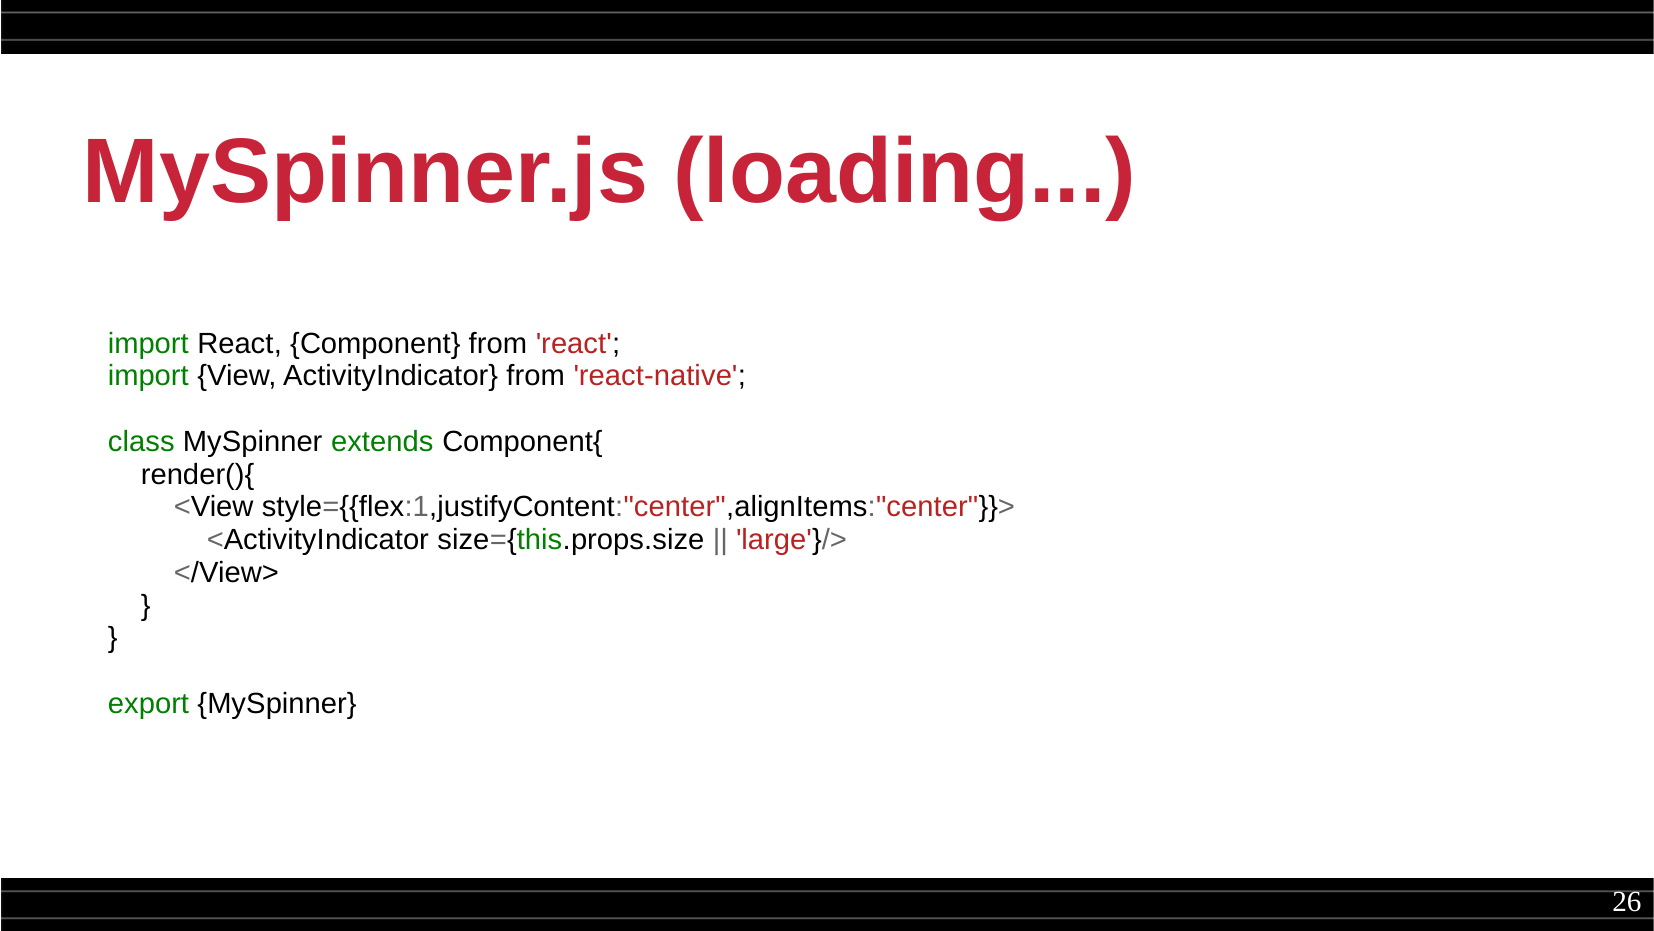

# MySpinner.js (loading...)
import React, {Component} from 'react';
import {View, ActivityIndicator} from 'react-native';
class MySpinner extends Component{
 render(){
 <View style={{flex:1,justifyContent:"center",alignItems:"center"}}>
 <ActivityIndicator size={this.props.size || 'large'}/>
 </View>
 }
}
export {MySpinner}